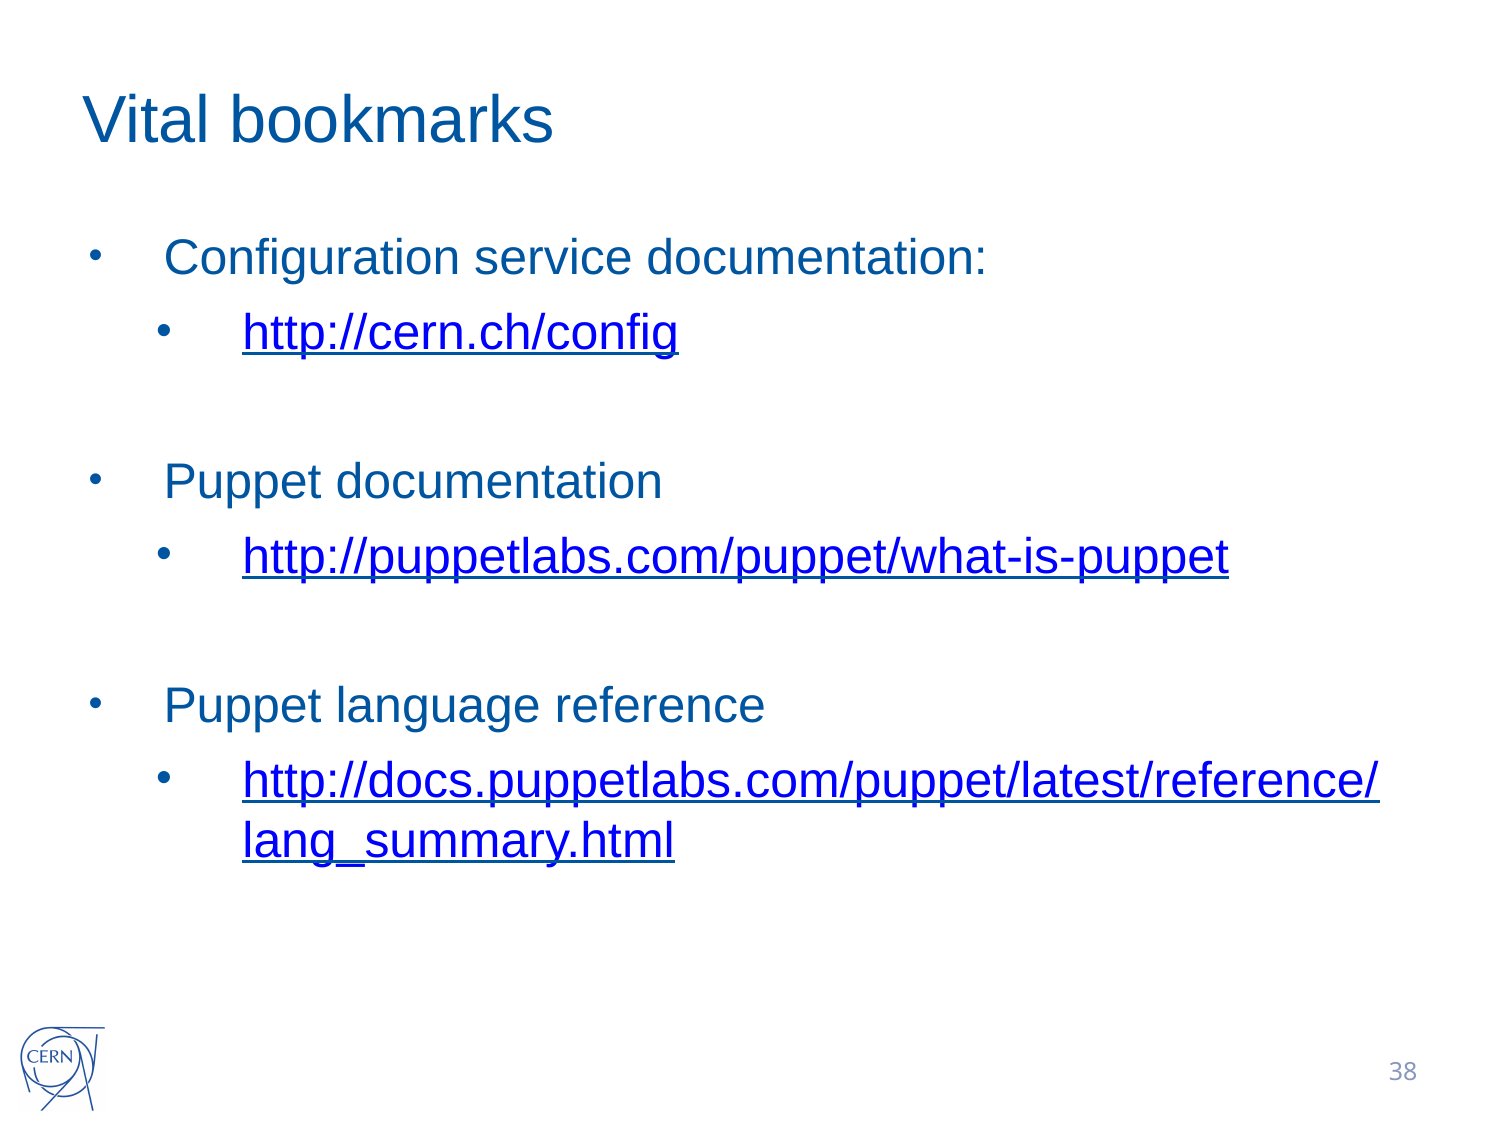

# Vital bookmarks
Configuration service documentation:
http://cern.ch/config
Puppet documentation
http://puppetlabs.com/puppet/what-is-puppet
Puppet language reference
http://docs.puppetlabs.com/puppet/latest/reference/lang_summary.html